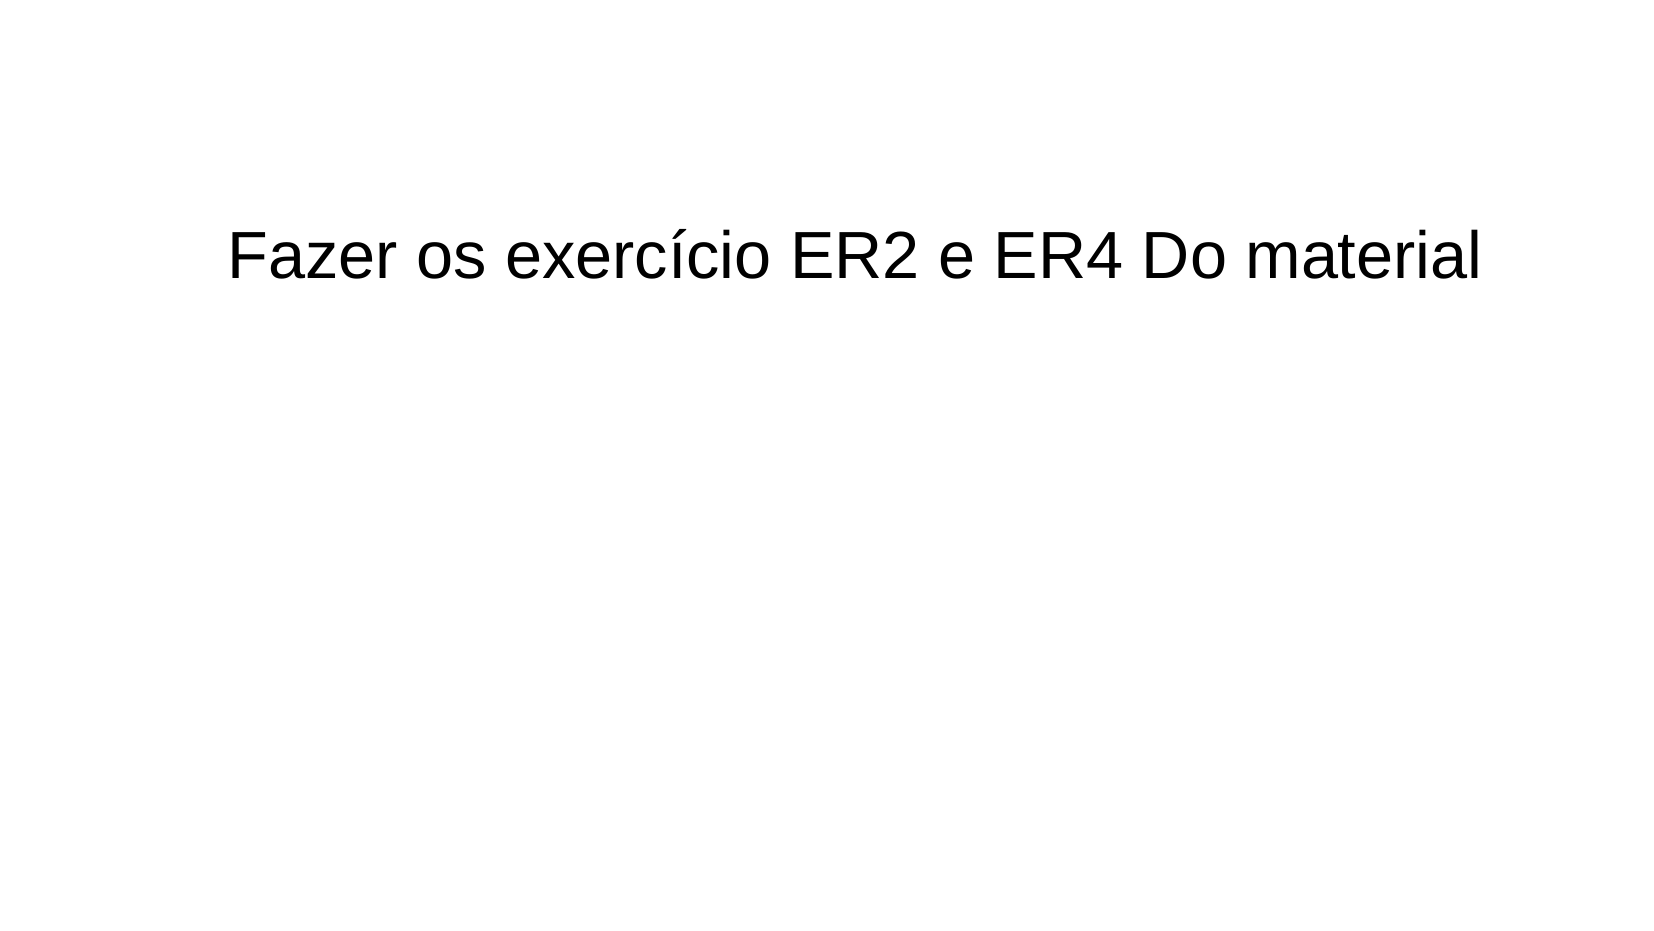

# Fazer os exercício ER2 e ER4 Do material